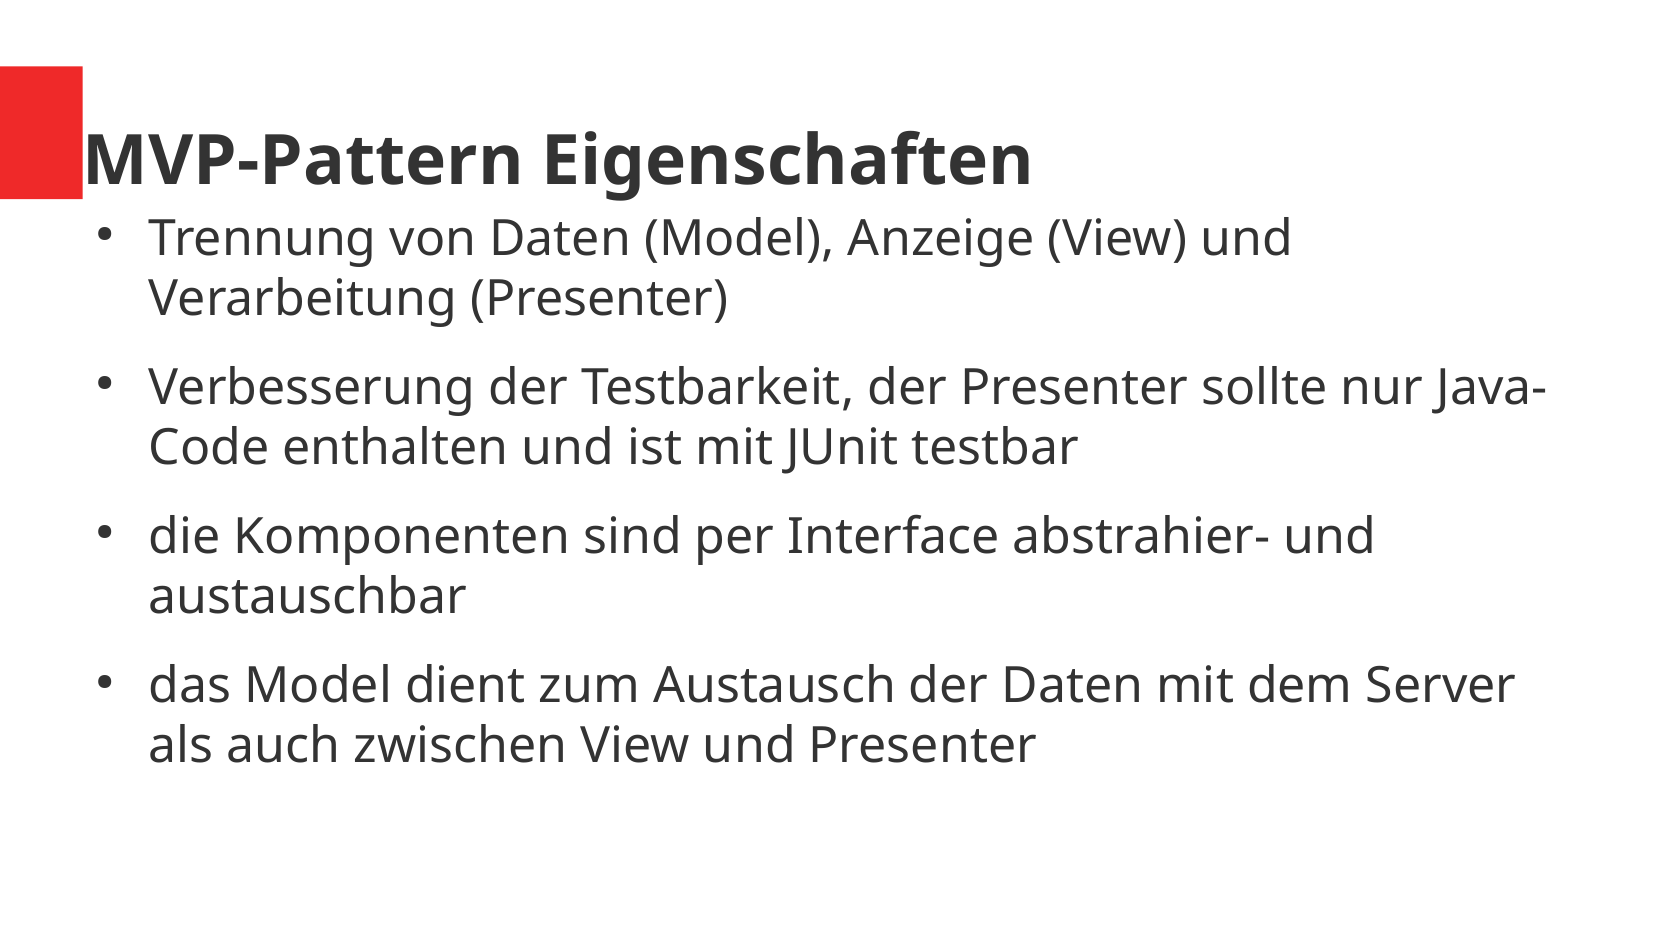

# MVP-Pattern Eigenschaften
Trennung von Daten (Model), Anzeige (View) und Verarbeitung (Presenter)
Verbesserung der Testbarkeit, der Presenter sollte nur Java-Code enthalten und ist mit JUnit testbar
die Komponenten sind per Interface abstrahier- und austauschbar
das Model dient zum Austausch der Daten mit dem Server als auch zwischen View und Presenter